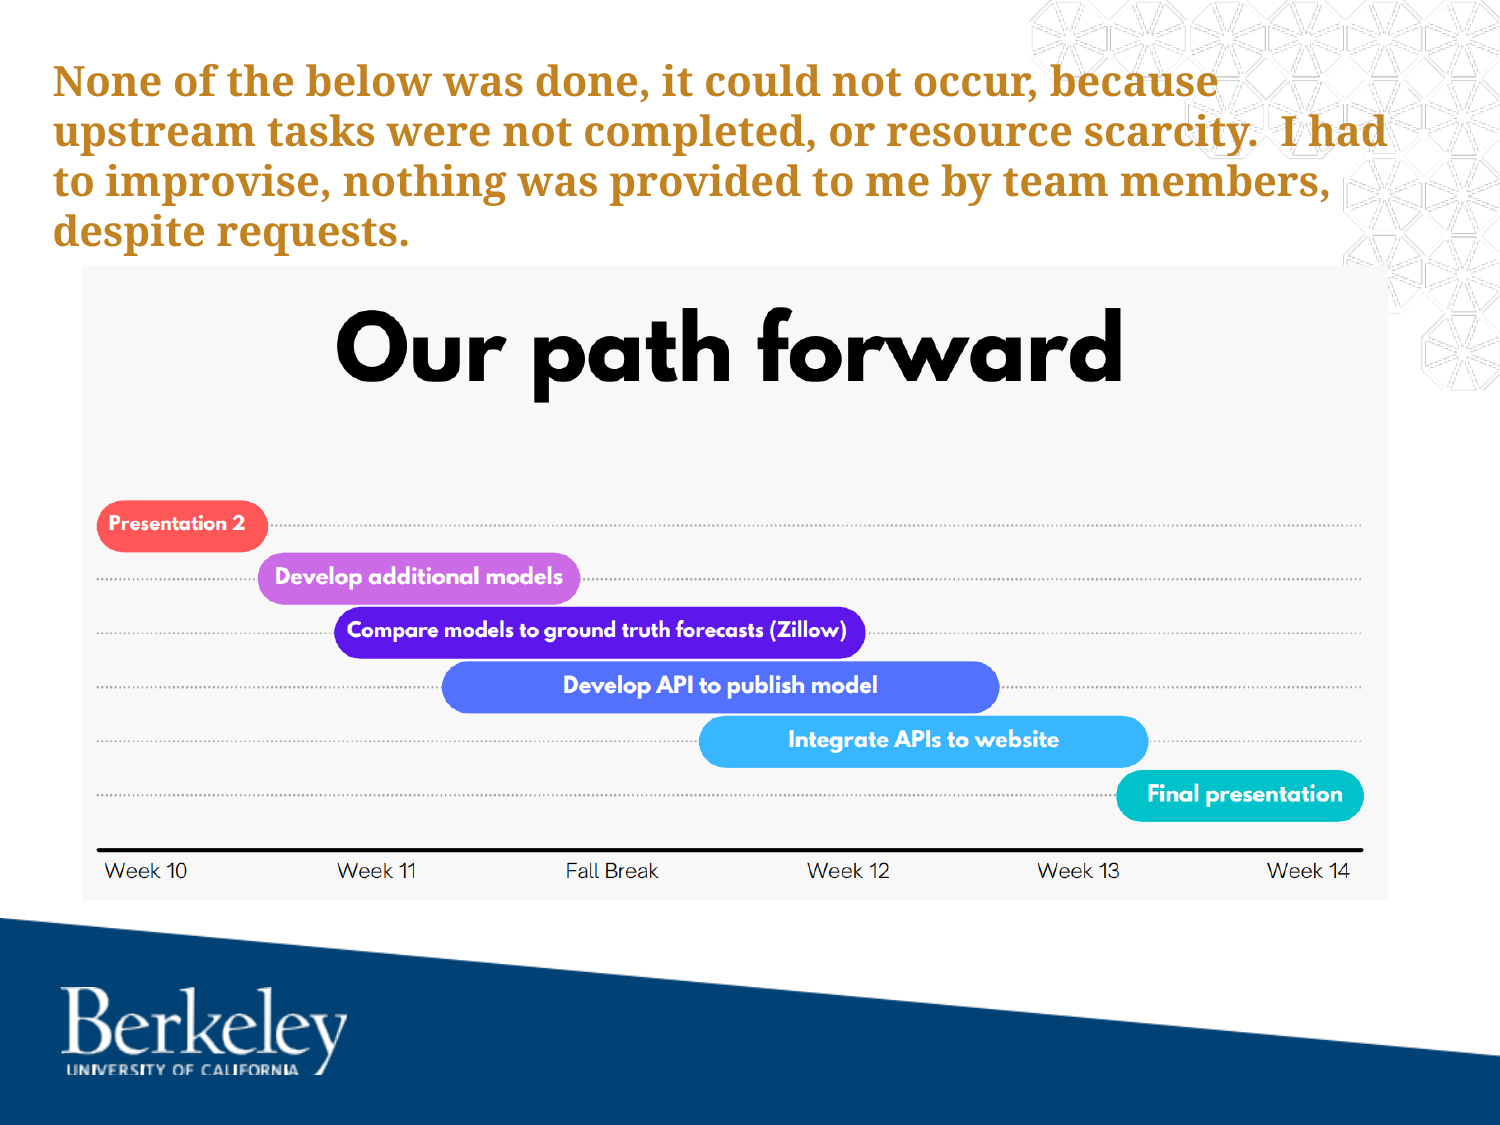

# None of the below was done, it could not occur, because upstream tasks were not completed, or resource scarcity. I had to improvise, nothing was provided to me by team members, despite requests.